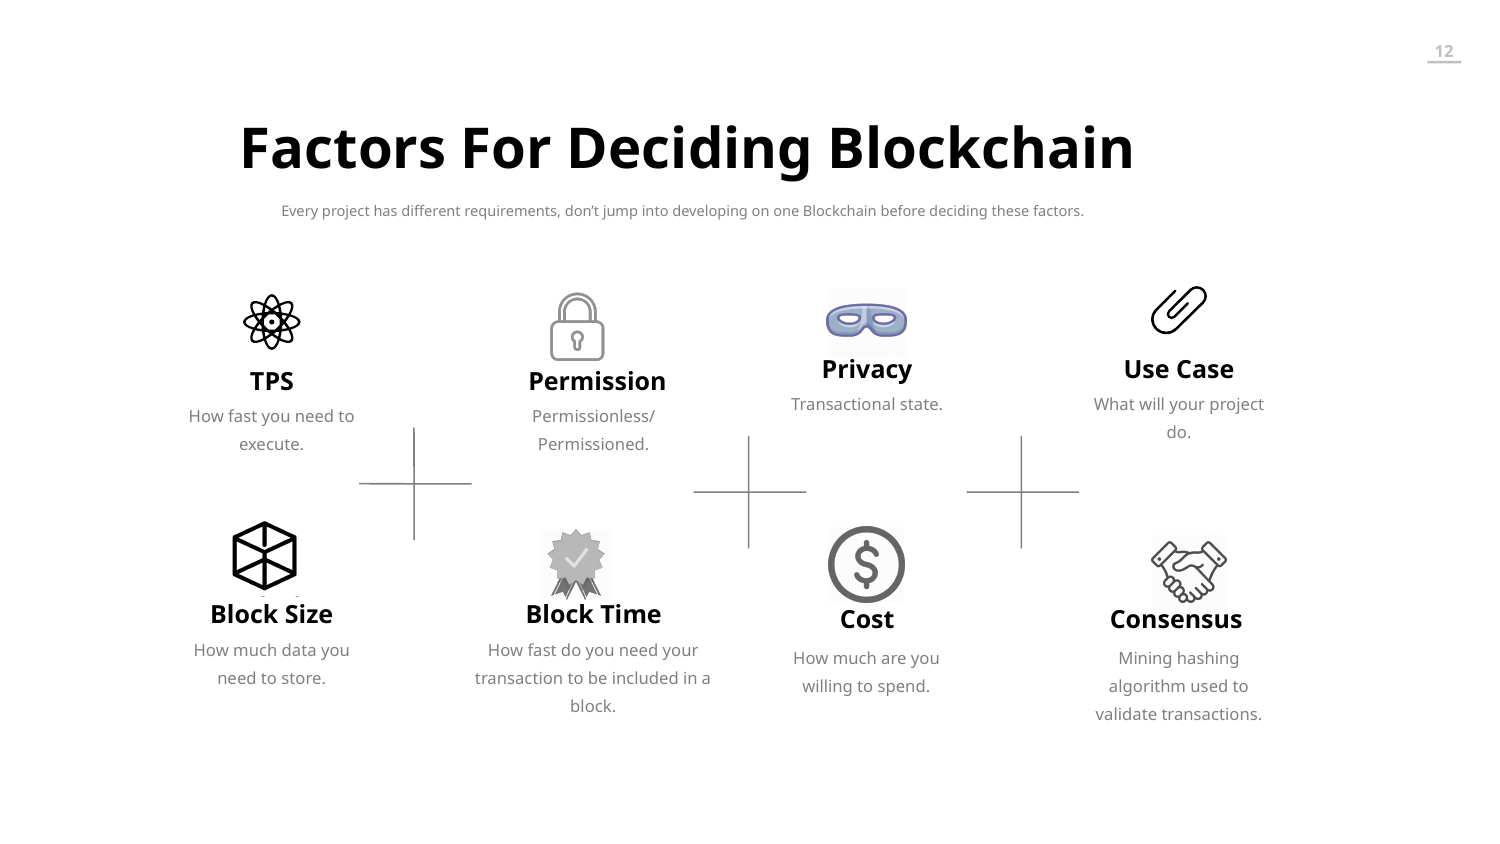

Factors For Deciding Blockchain
Every project has different requirements, don’t jump into developing on one Blockchain before deciding these factors.
Privacy
Use Case
Transactional state.
What will your project do.
Cost
Consensus
How much are you willing to spend.
Mining hashing algorithm used to validate transactions.
TPS
Permission
How fast you need to execute.
Permissionless/
Permissioned.
Block Size
Block Time
How much data you need to store.
How fast do you need your transaction to be included in a block.